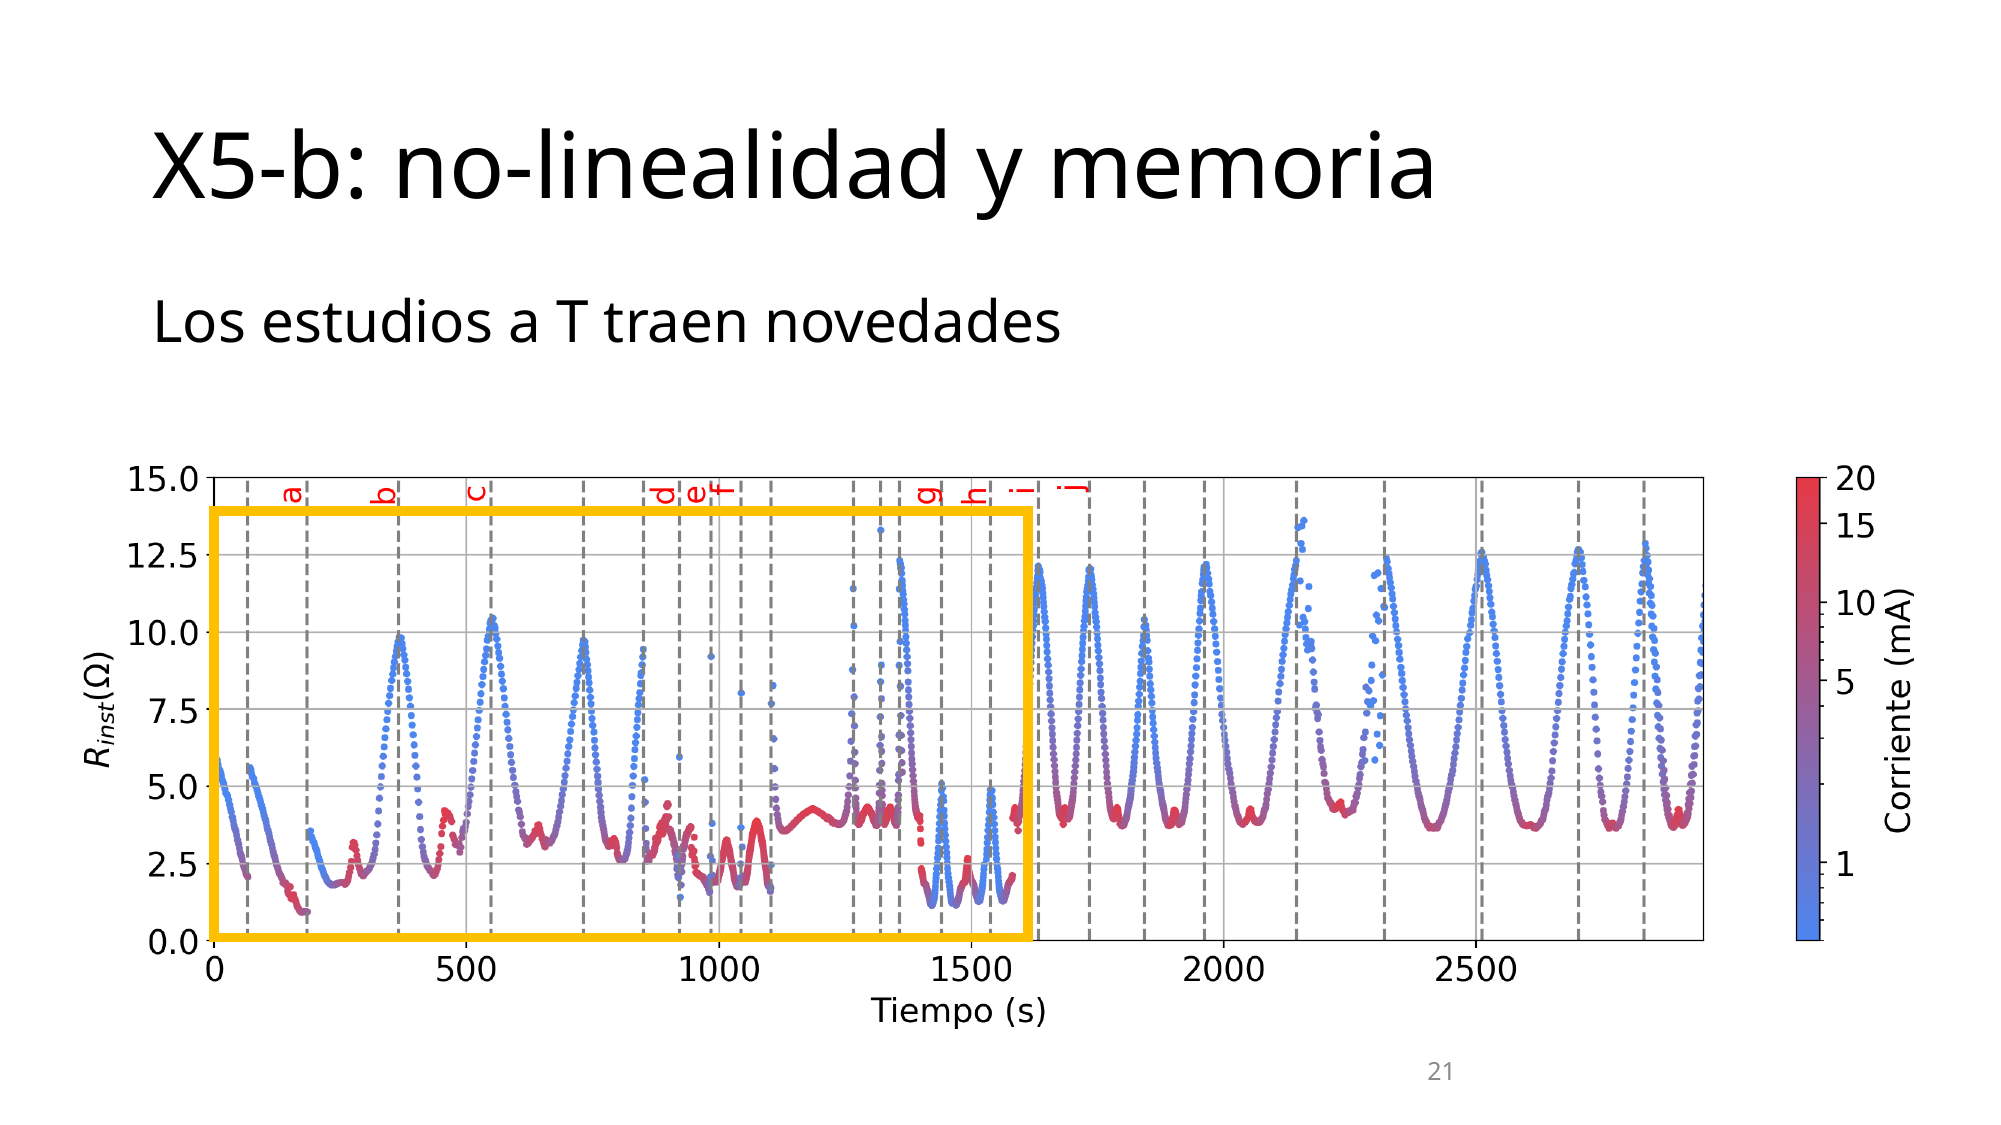

# X5-b: no-linealidad y memoria
Los estudios a T traen novedades